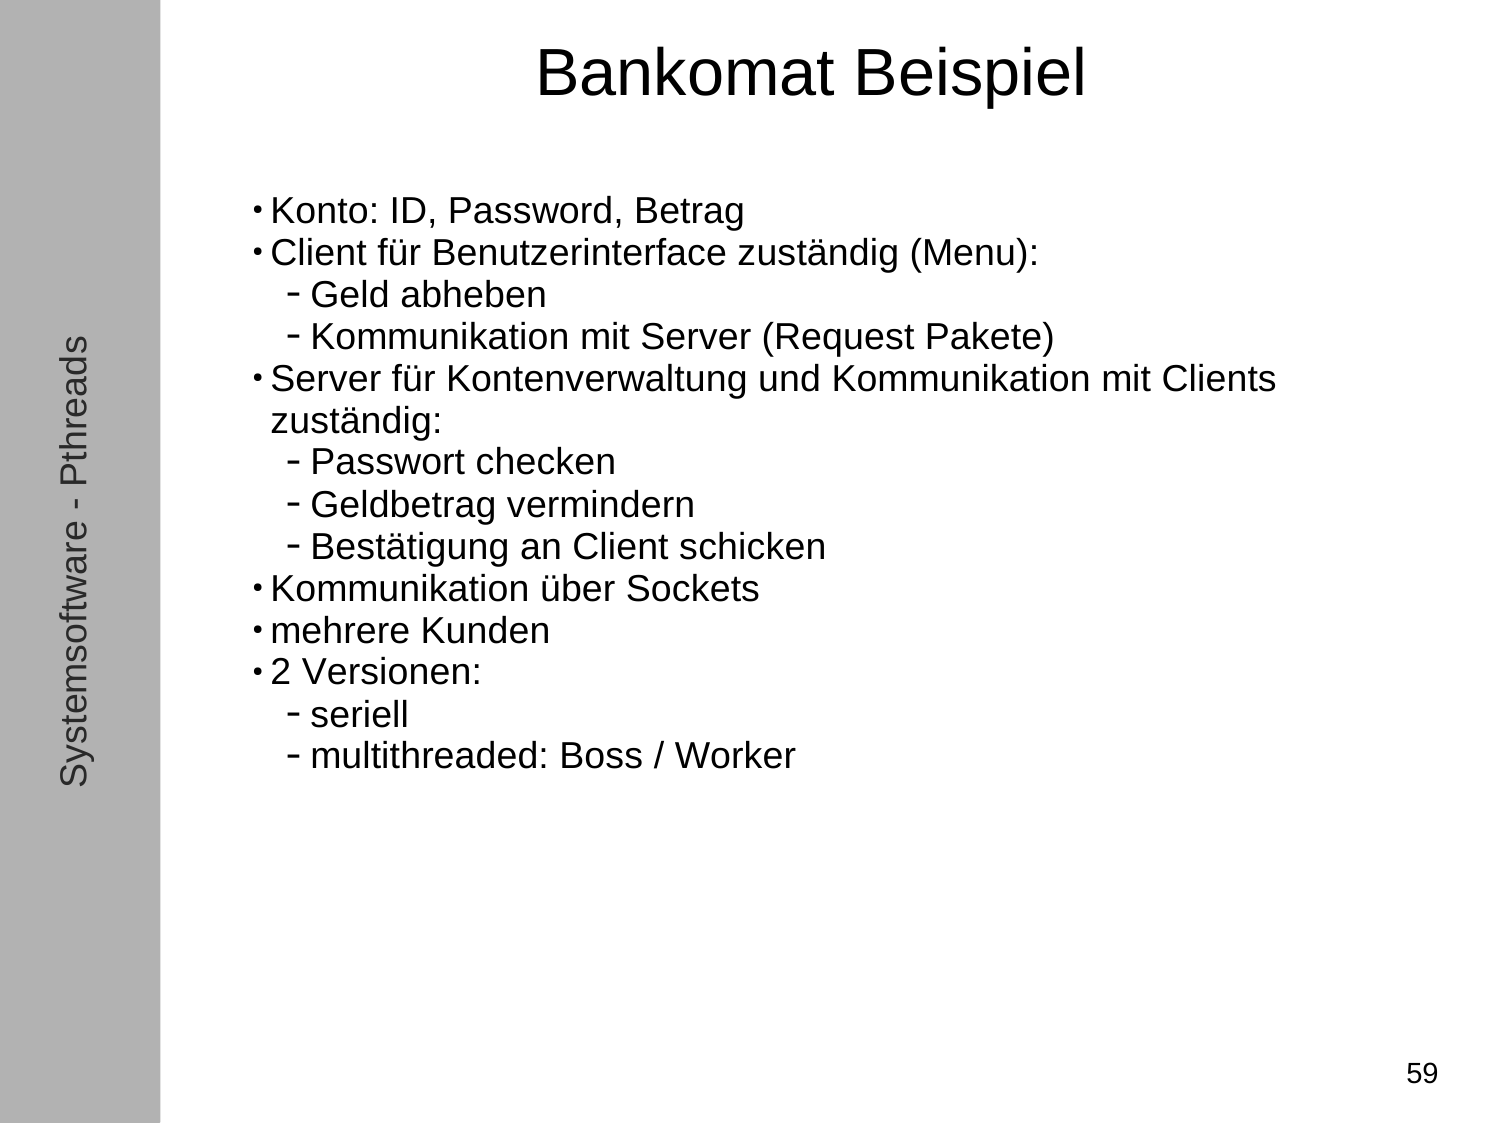

Bankomat Beispiel
Konto: ID, Password, Betrag
Client für Benutzerinterface zuständig (Menu):
Geld abheben
Kommunikation mit Server (Request Pakete)
Server für Kontenverwaltung und Kommunikation mit Clients zuständig:
Passwort checken
Geldbetrag vermindern
Bestätigung an Client schicken
Kommunikation über Sockets
mehrere Kunden
2 Versionen:
seriell
multithreaded: Boss / Worker
Systemsoftware - Pthreads